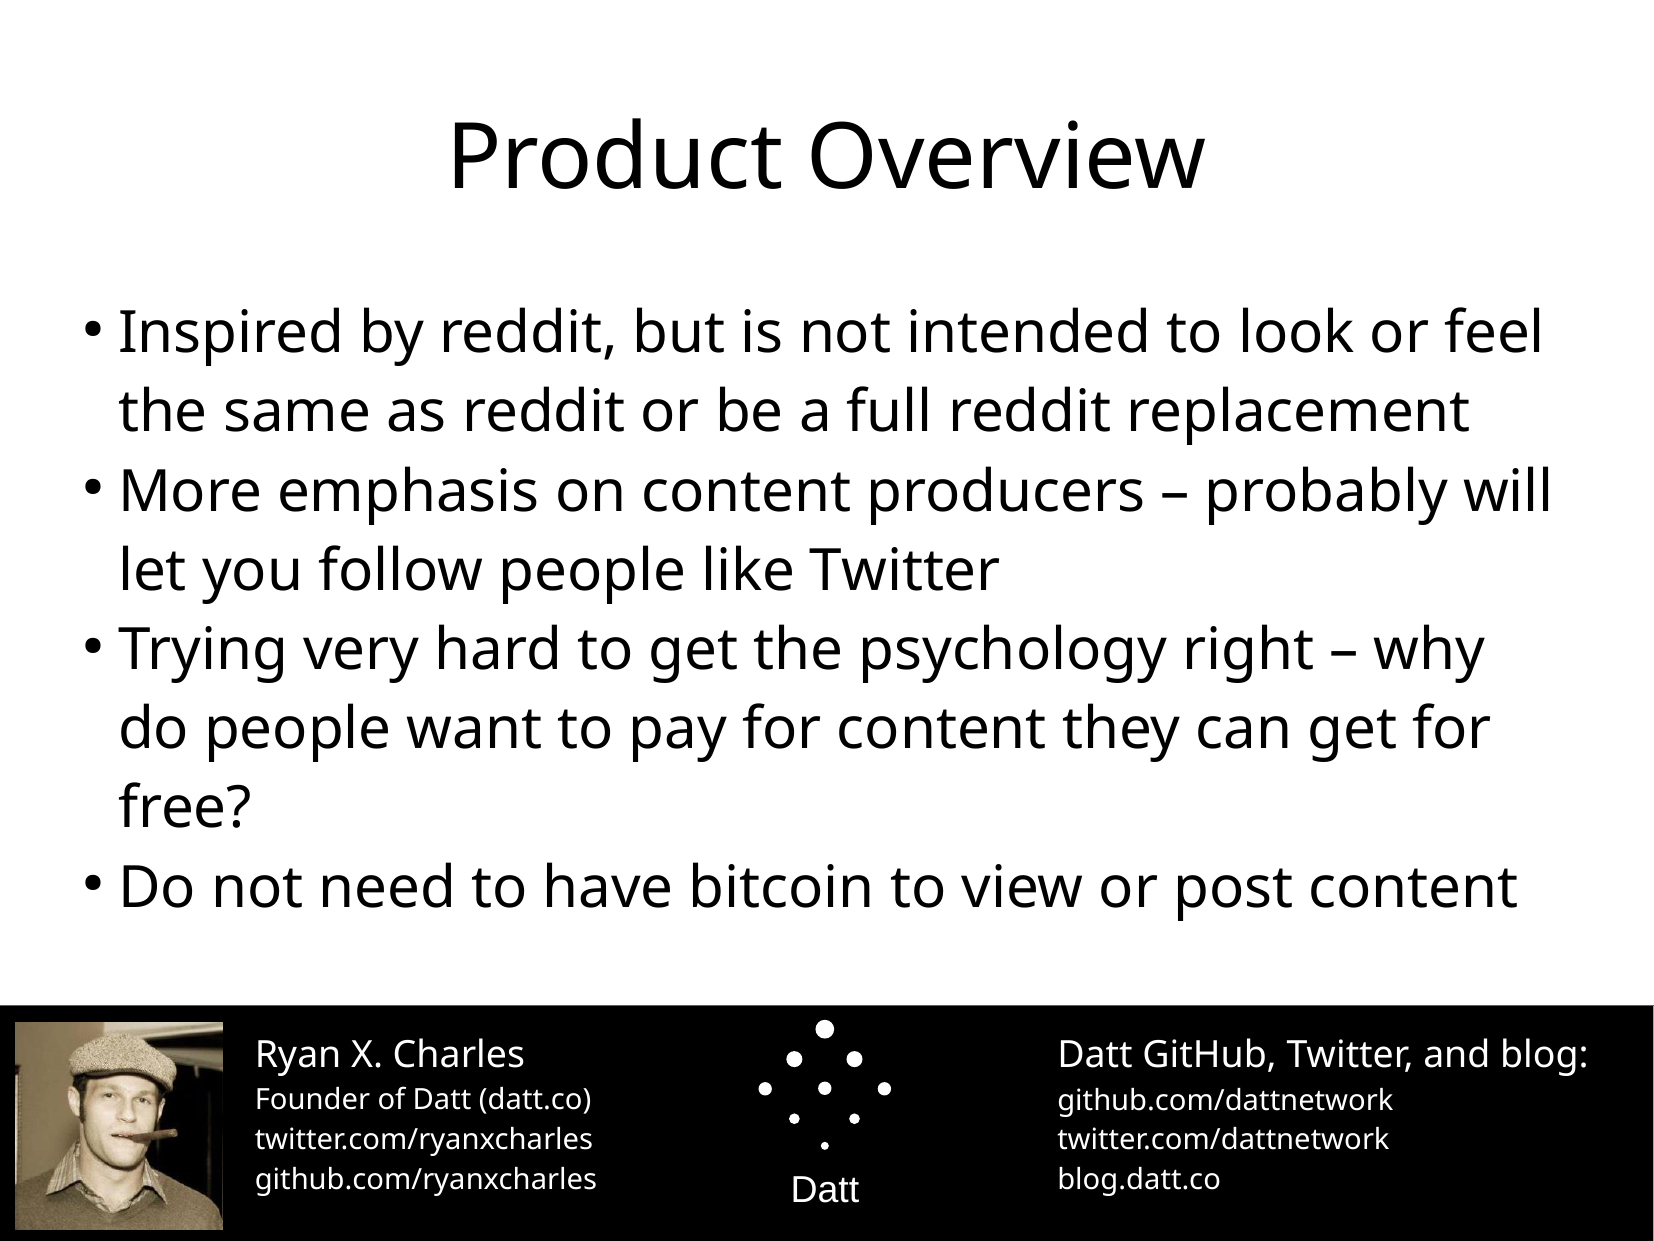

Product Overview
# Inspired by reddit, but is not intended to look or feel the same as reddit or be a full reddit replacement
More emphasis on content producers – probably will let you follow people like Twitter
Trying very hard to get the psychology right – why do people want to pay for content they can get for free?
Do not need to have bitcoin to view or post content
Ryan X. Charles
Founder of Datt (datt.co)
twitter.com/ryanxcharles
github.com/ryanxcharles
Datt GitHub, Twitter, and blog:
github.com/dattnetwork
twitter.com/dattnetwork
blog.datt.co
Datt